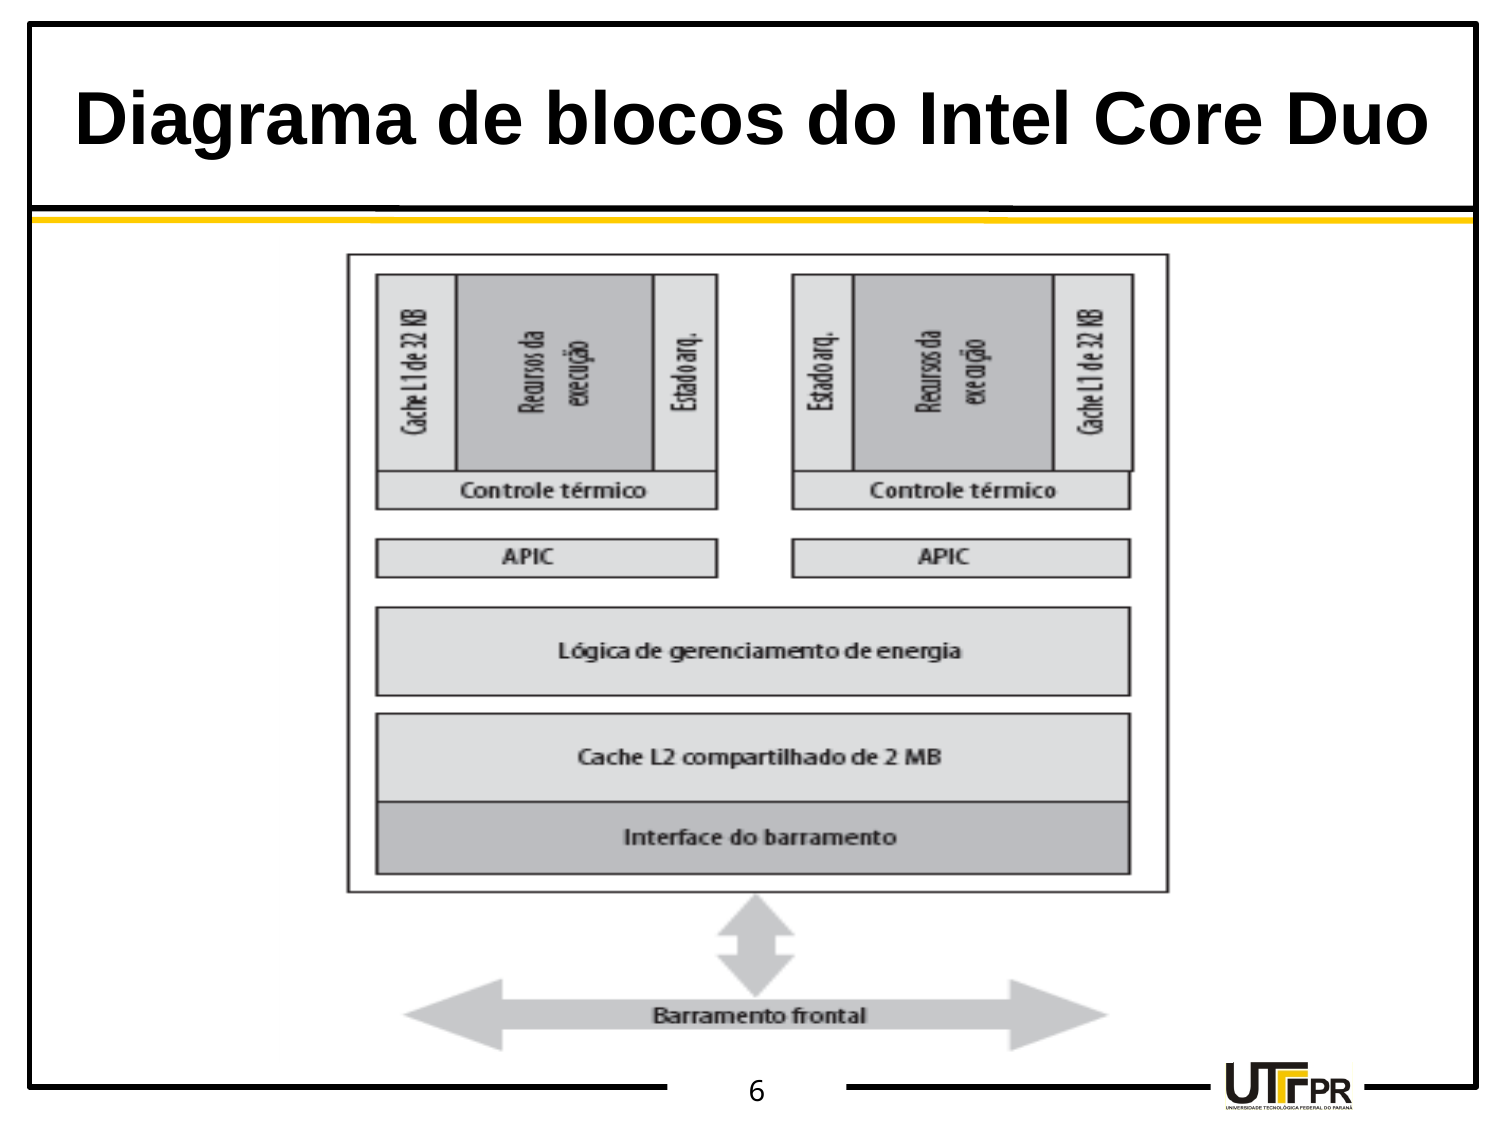

# Diagrama de blocos do Intel Core Duo